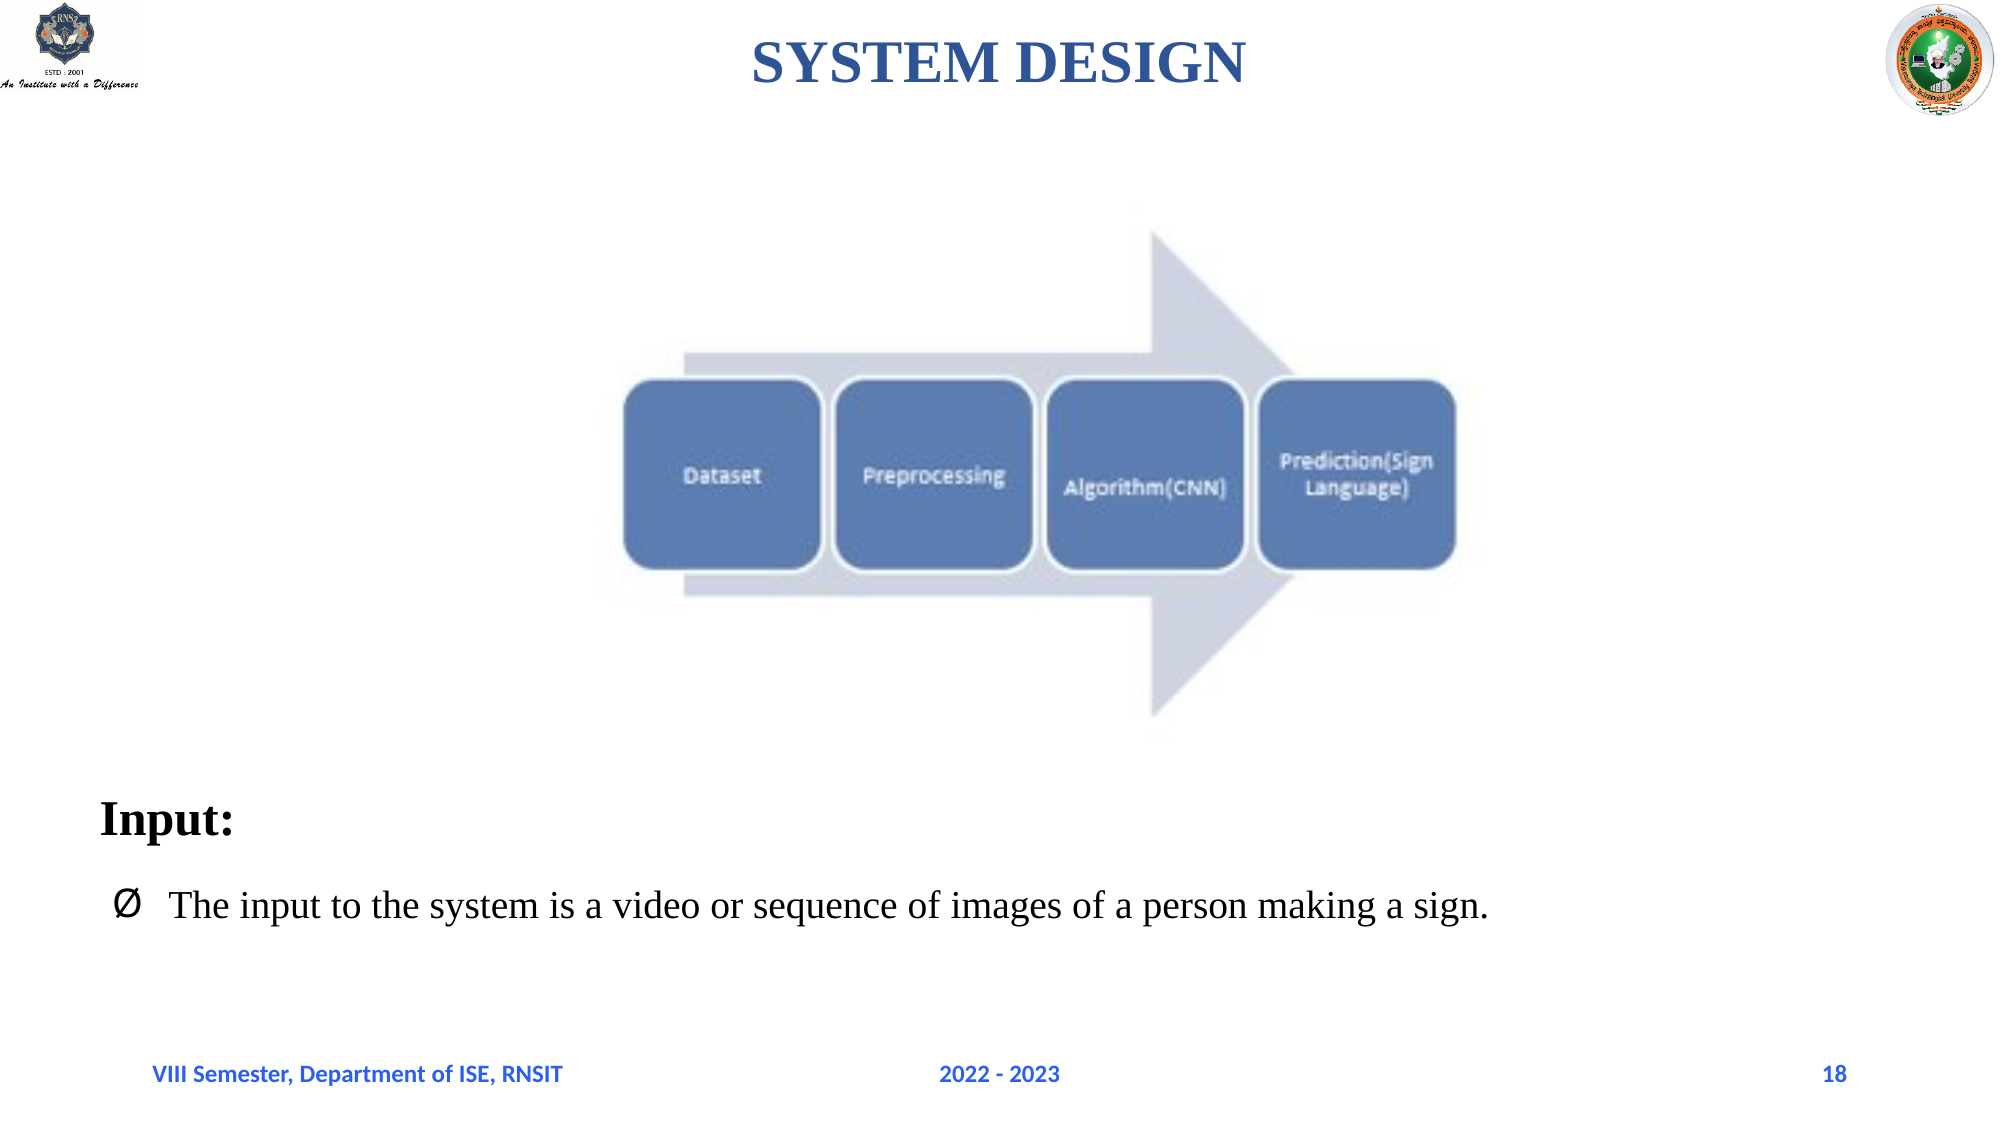

# System Design
Input:
The input to the system is a video or sequence of images of a person making a sign.
VIII Semester, Department of ISE, RNSIT
2022 - 2023